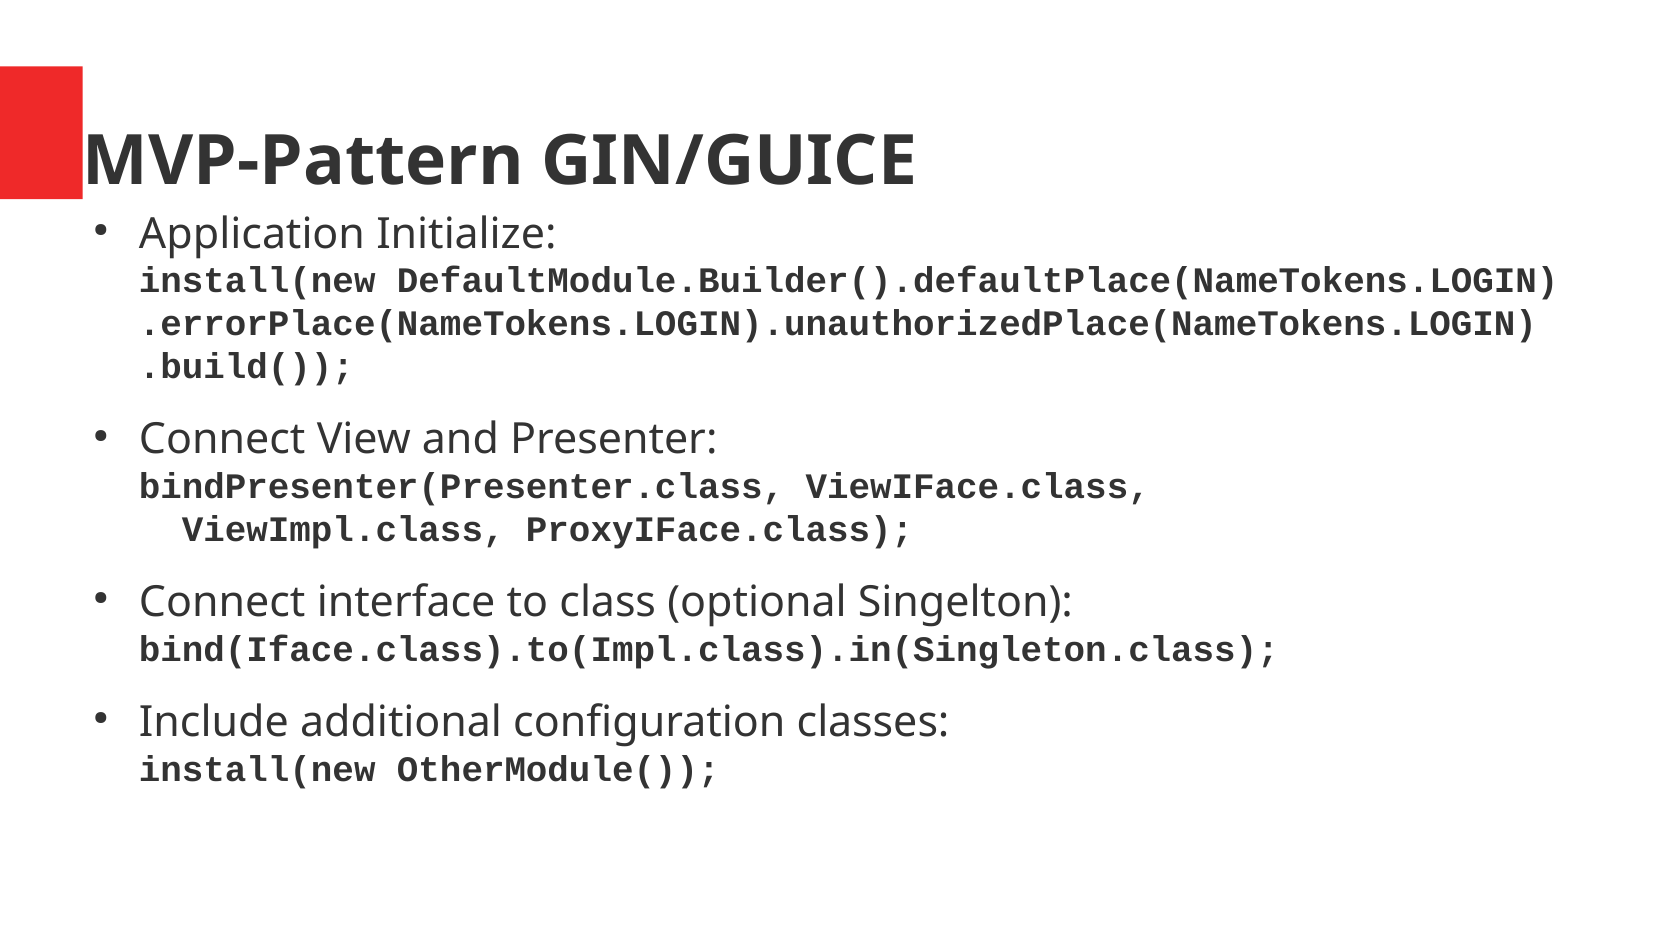

# MVP-Pattern GIN/GUICE
Application Initialize:
install(new DefaultModule.Builder().defaultPlace(NameTokens.LOGIN)
.errorPlace(NameTokens.LOGIN).unauthorizedPlace(NameTokens.LOGIN)
.build());
Connect View and Presenter:
bindPresenter(Presenter.class, ViewIFace.class,
 ViewImpl.class, ProxyIFace.class);
Connect interface to class (optional Singelton):
bind(Iface.class).to(Impl.class).in(Singleton.class);
Include additional configuration classes:
install(new OtherModule());